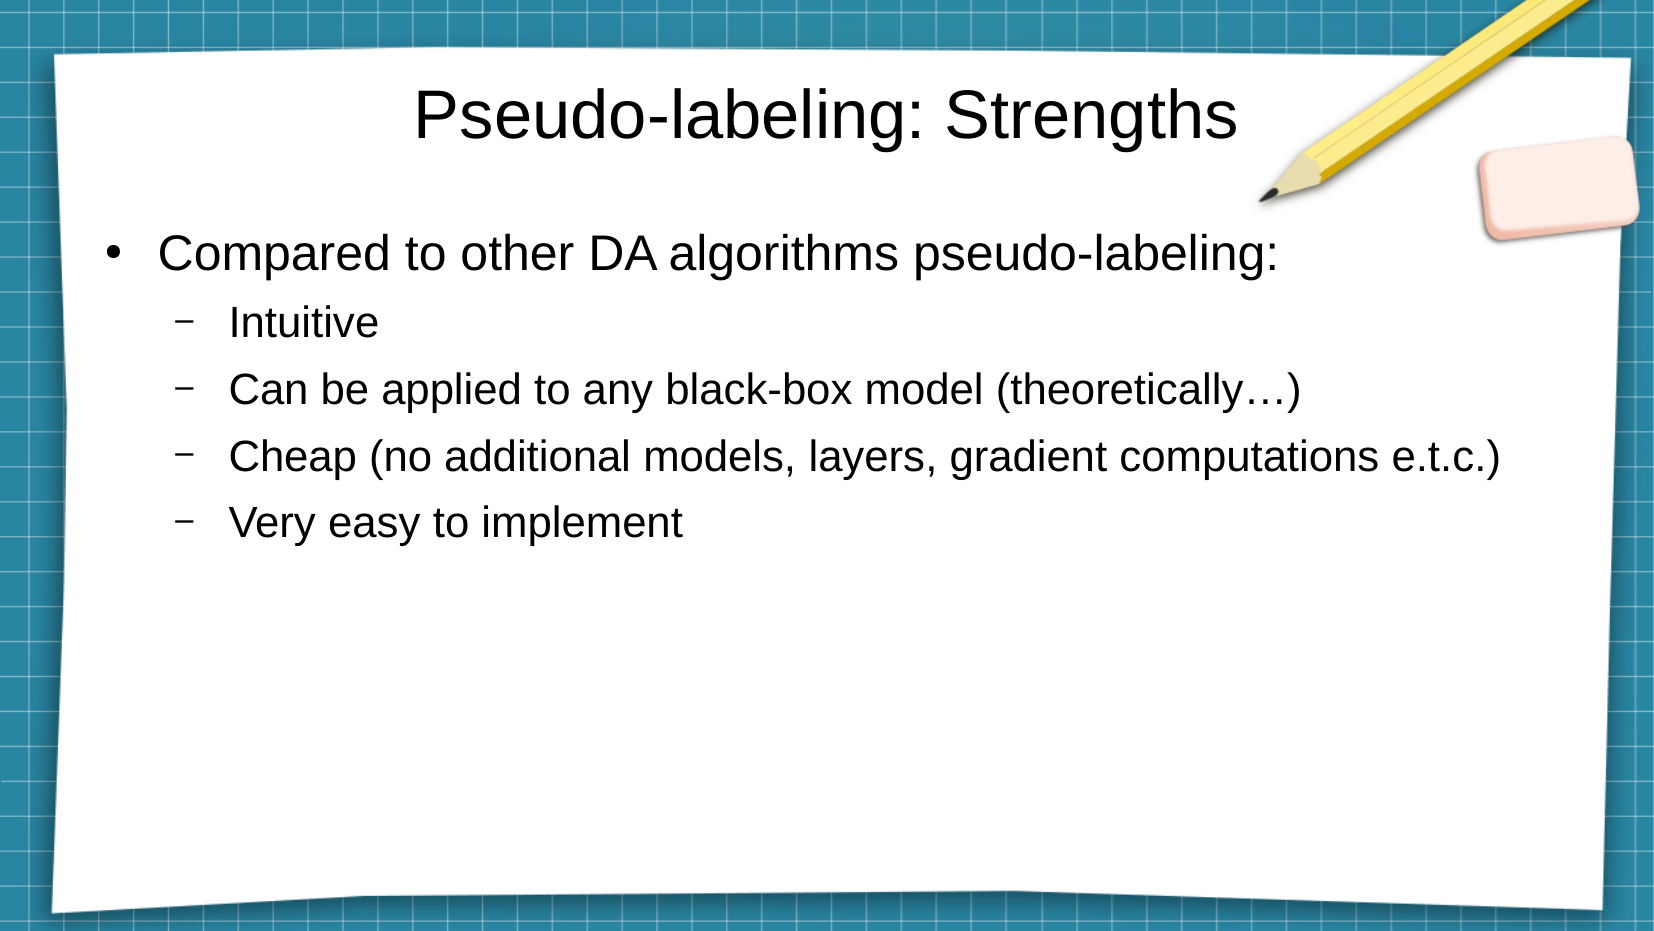

# Pseudo-labeling: Strengths
Compared to other DA algorithms pseudo-labeling:
Intuitive
Can be applied to any black-box model (theoretically…)
Cheap (no additional models, layers, gradient computations e.t.c.)
Very easy to implement